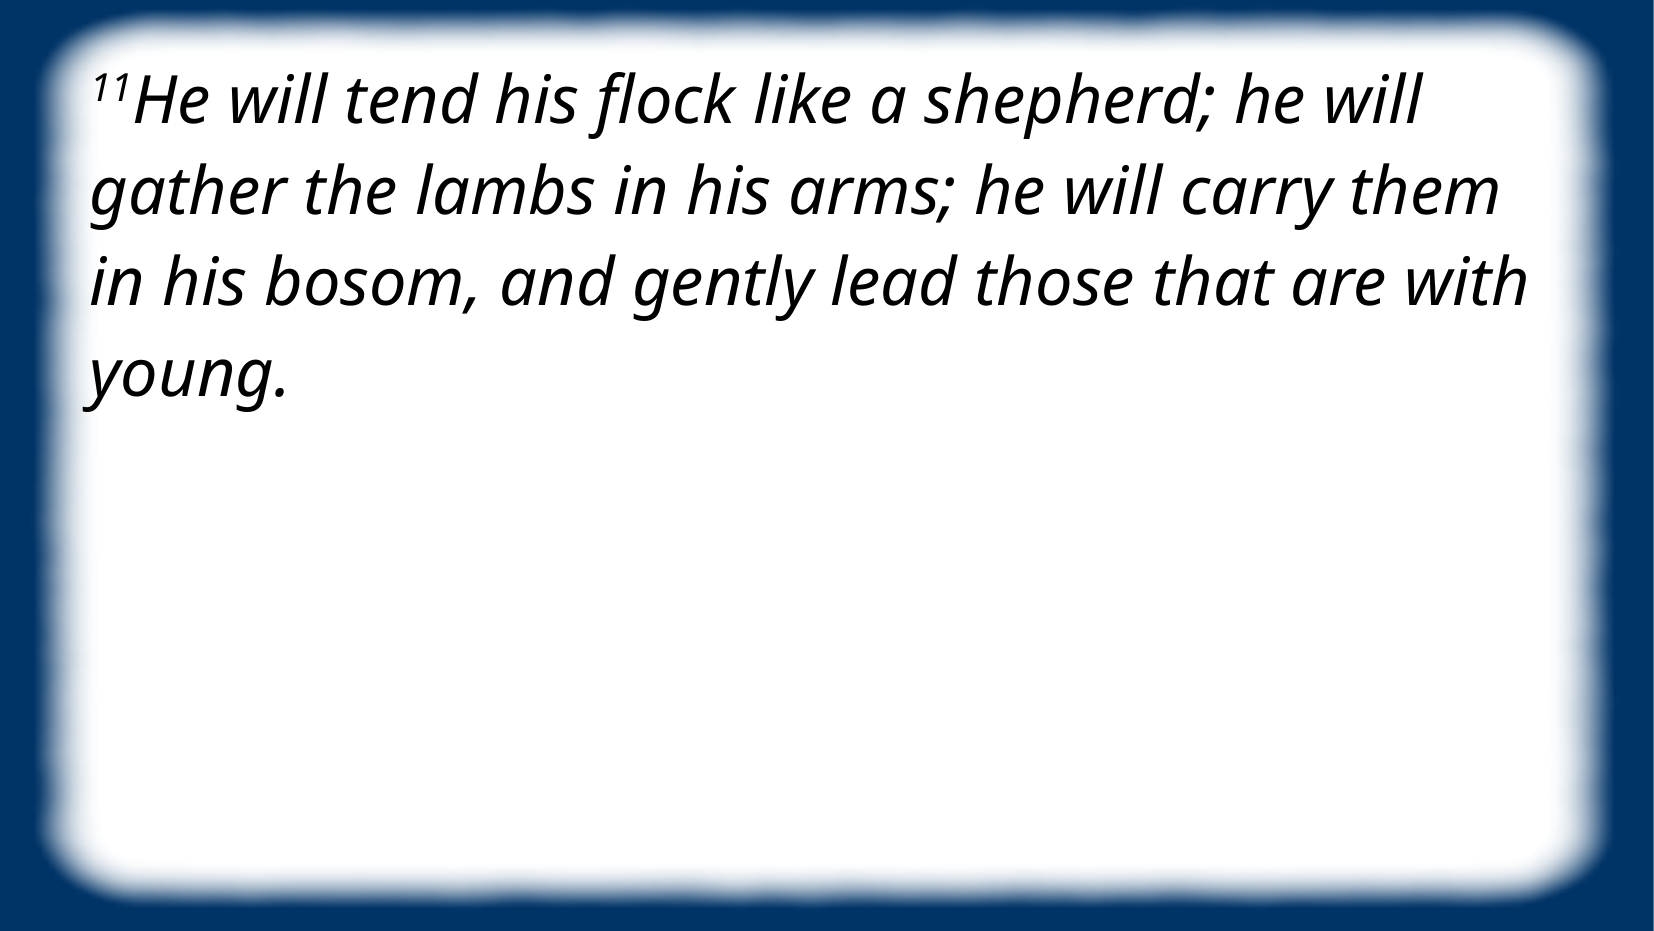

11He will tend his flock like a shepherd; he will gather the lambs in his arms; he will carry them in his bosom, and gently lead those that are with young.